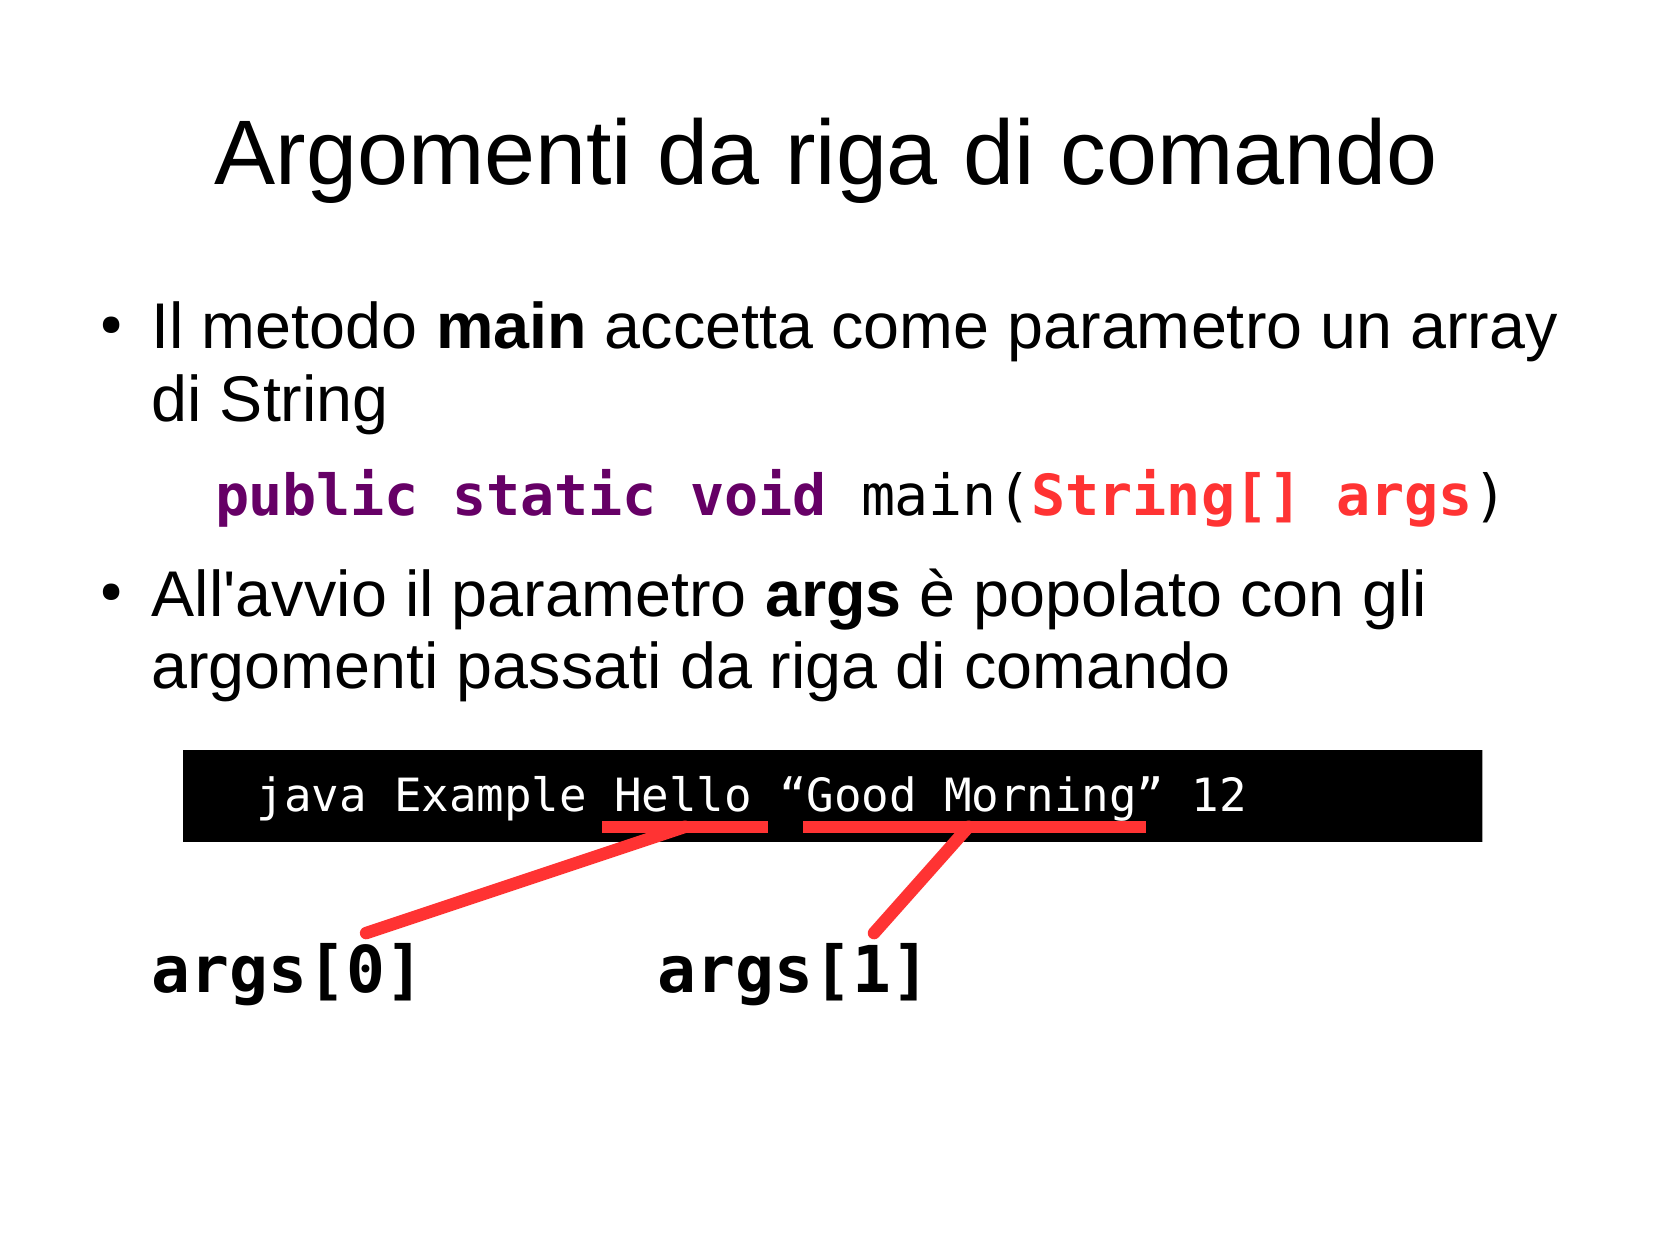

# Argomenti da riga di comando
Il metodo main accetta come parametro un array di String
public static void main(String[] args)
All'avvio il parametro args è popolato con gli argomenti passati da riga di comando
args[0] args[1]
java Example Hello “Good Morning” 12